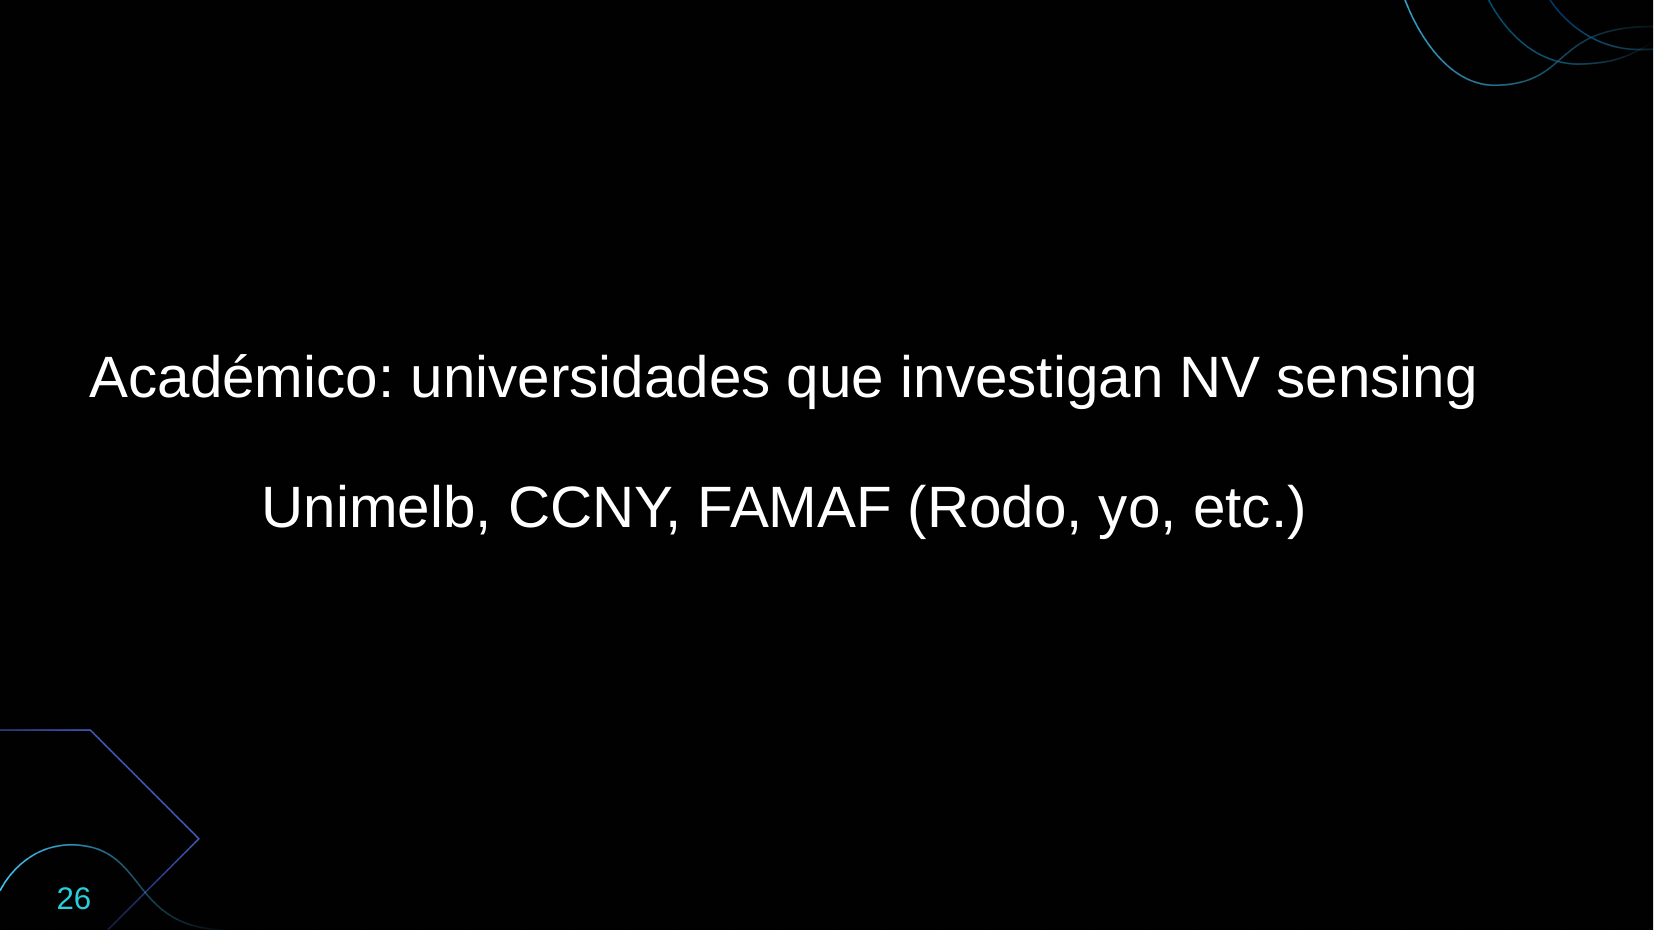

Académico: universidades que investigan NV sensing
Unimelb, CCNY, FAMAF (Rodo, yo, etc.)